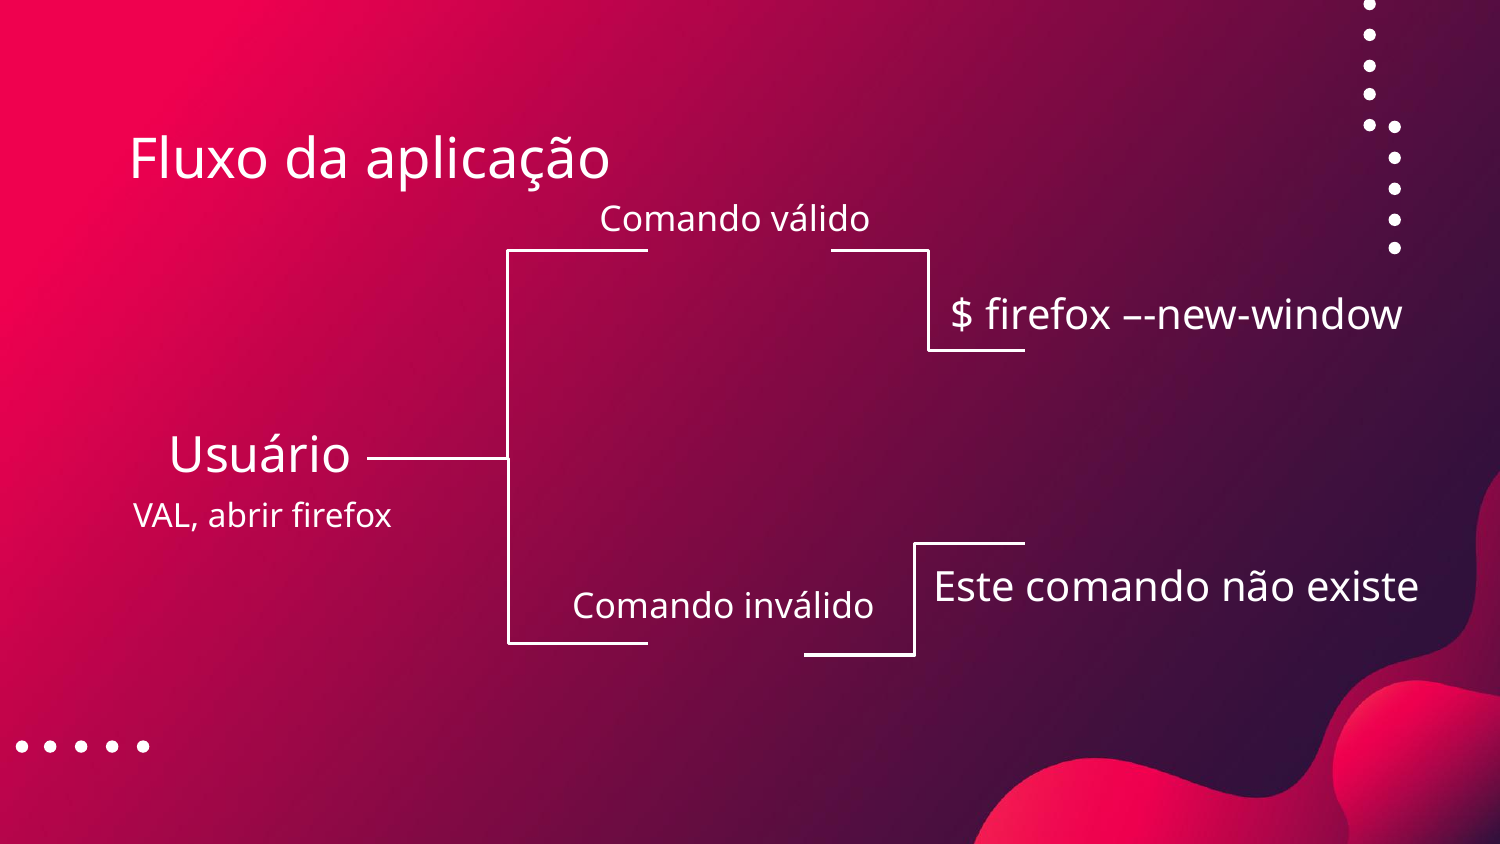

Fluxo da aplicação
Comando válido
$ firefox –-new-window
Usuário
VAL, abrir firefox
Este comando não existe
Comando inválido